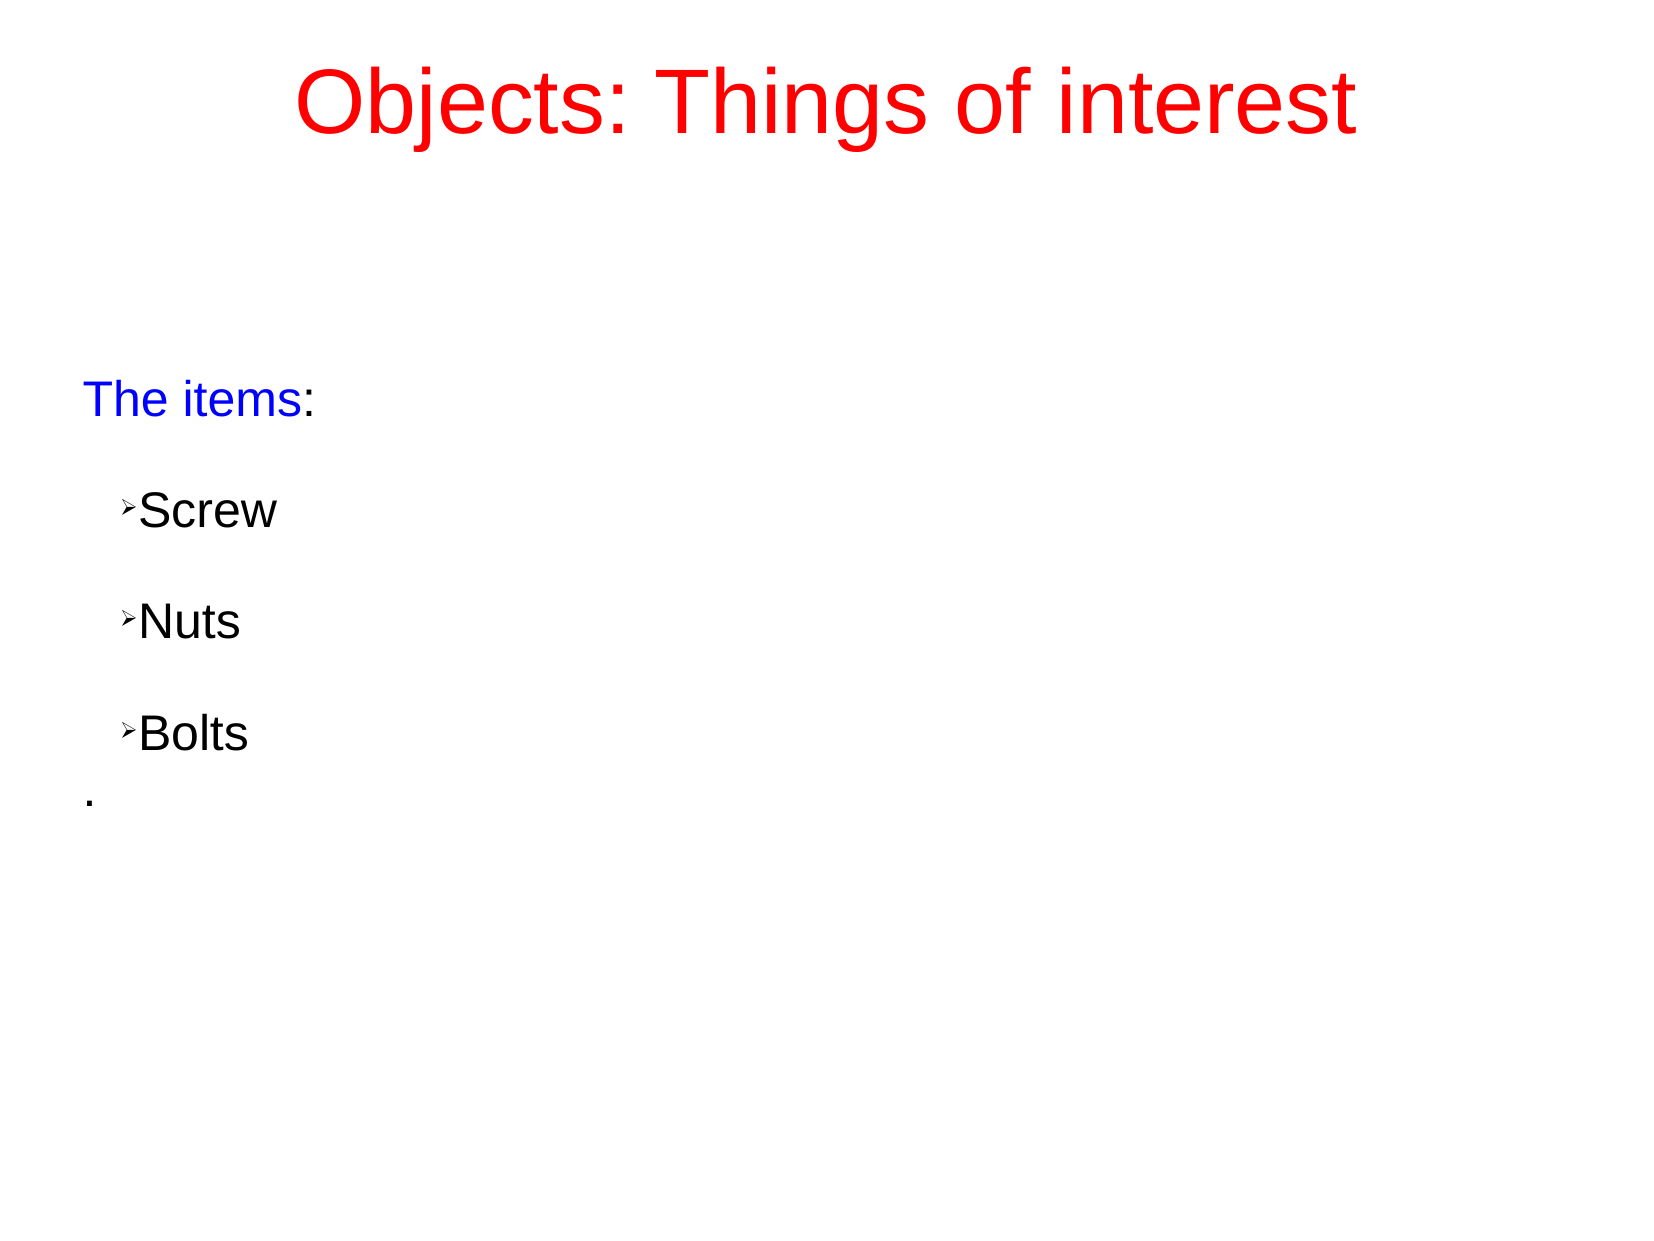

# Objects: Things of interest
The items:
Screw
Nuts
Bolts
.